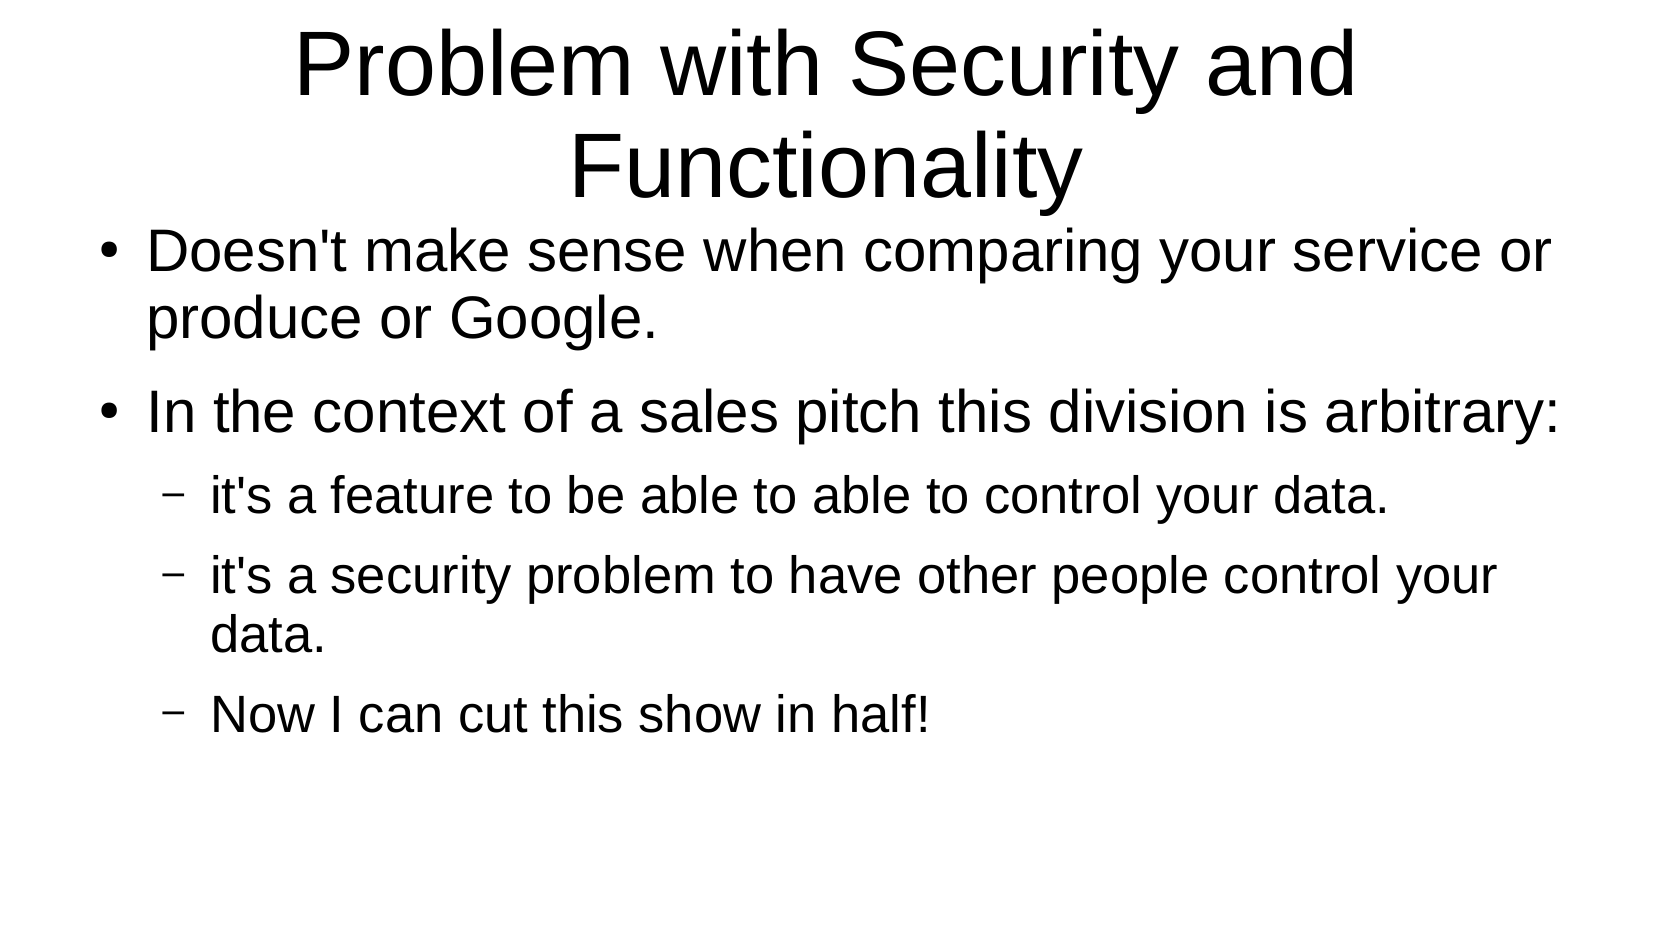

# Problem with Security and Functionality
Doesn't make sense when comparing your service or produce or Google.
In the context of a sales pitch this division is arbitrary:
it's a feature to be able to able to control your data.
it's a security problem to have other people control your data.
Now I can cut this show in half!